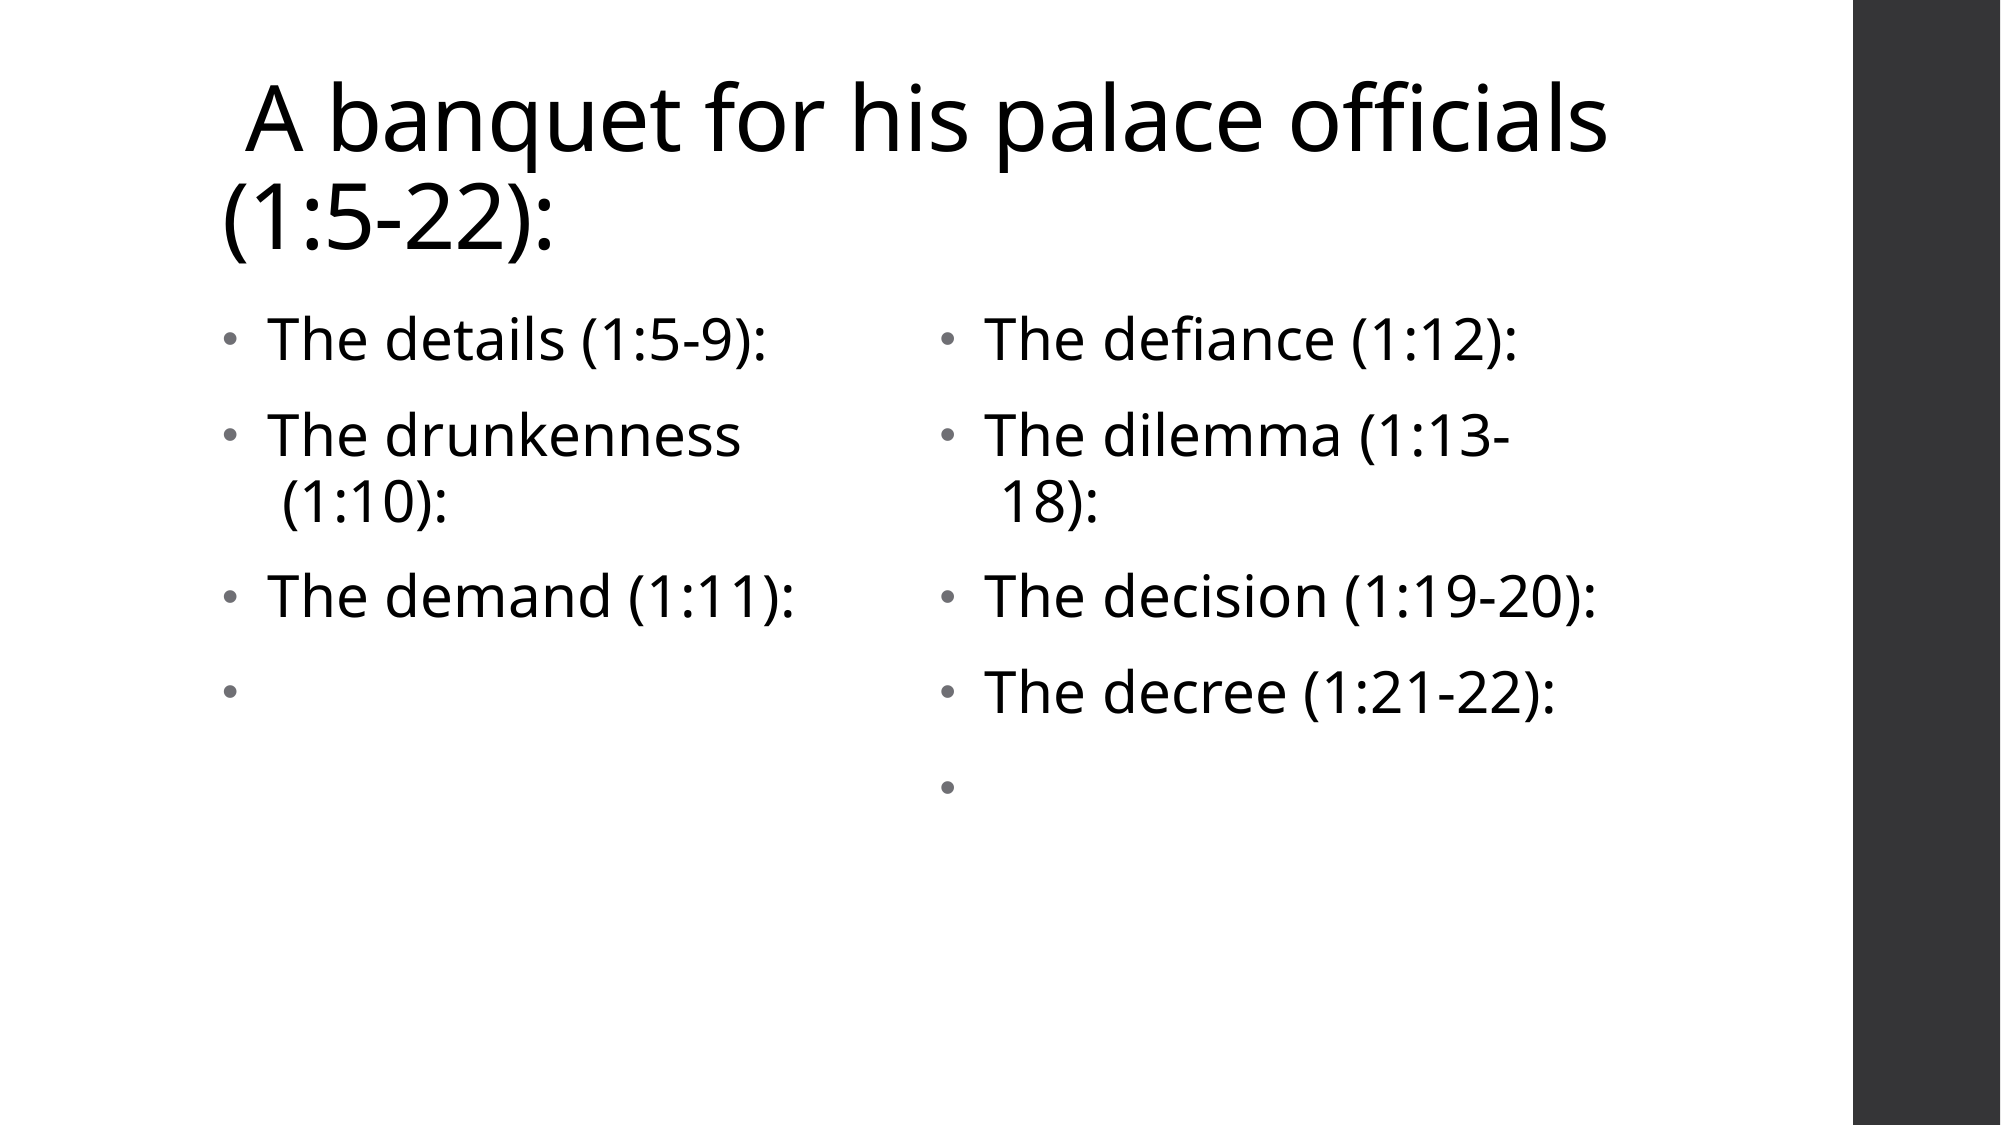

# A banquet for his palace officials (1:5-22):
 The details (1:5-9):
 The drunkenness (1:10):
 The demand (1:11):
 The defiance (1:12):
 The dilemma (1:13-18):
 The decision (1:19-20):
 The decree (1:21-22):